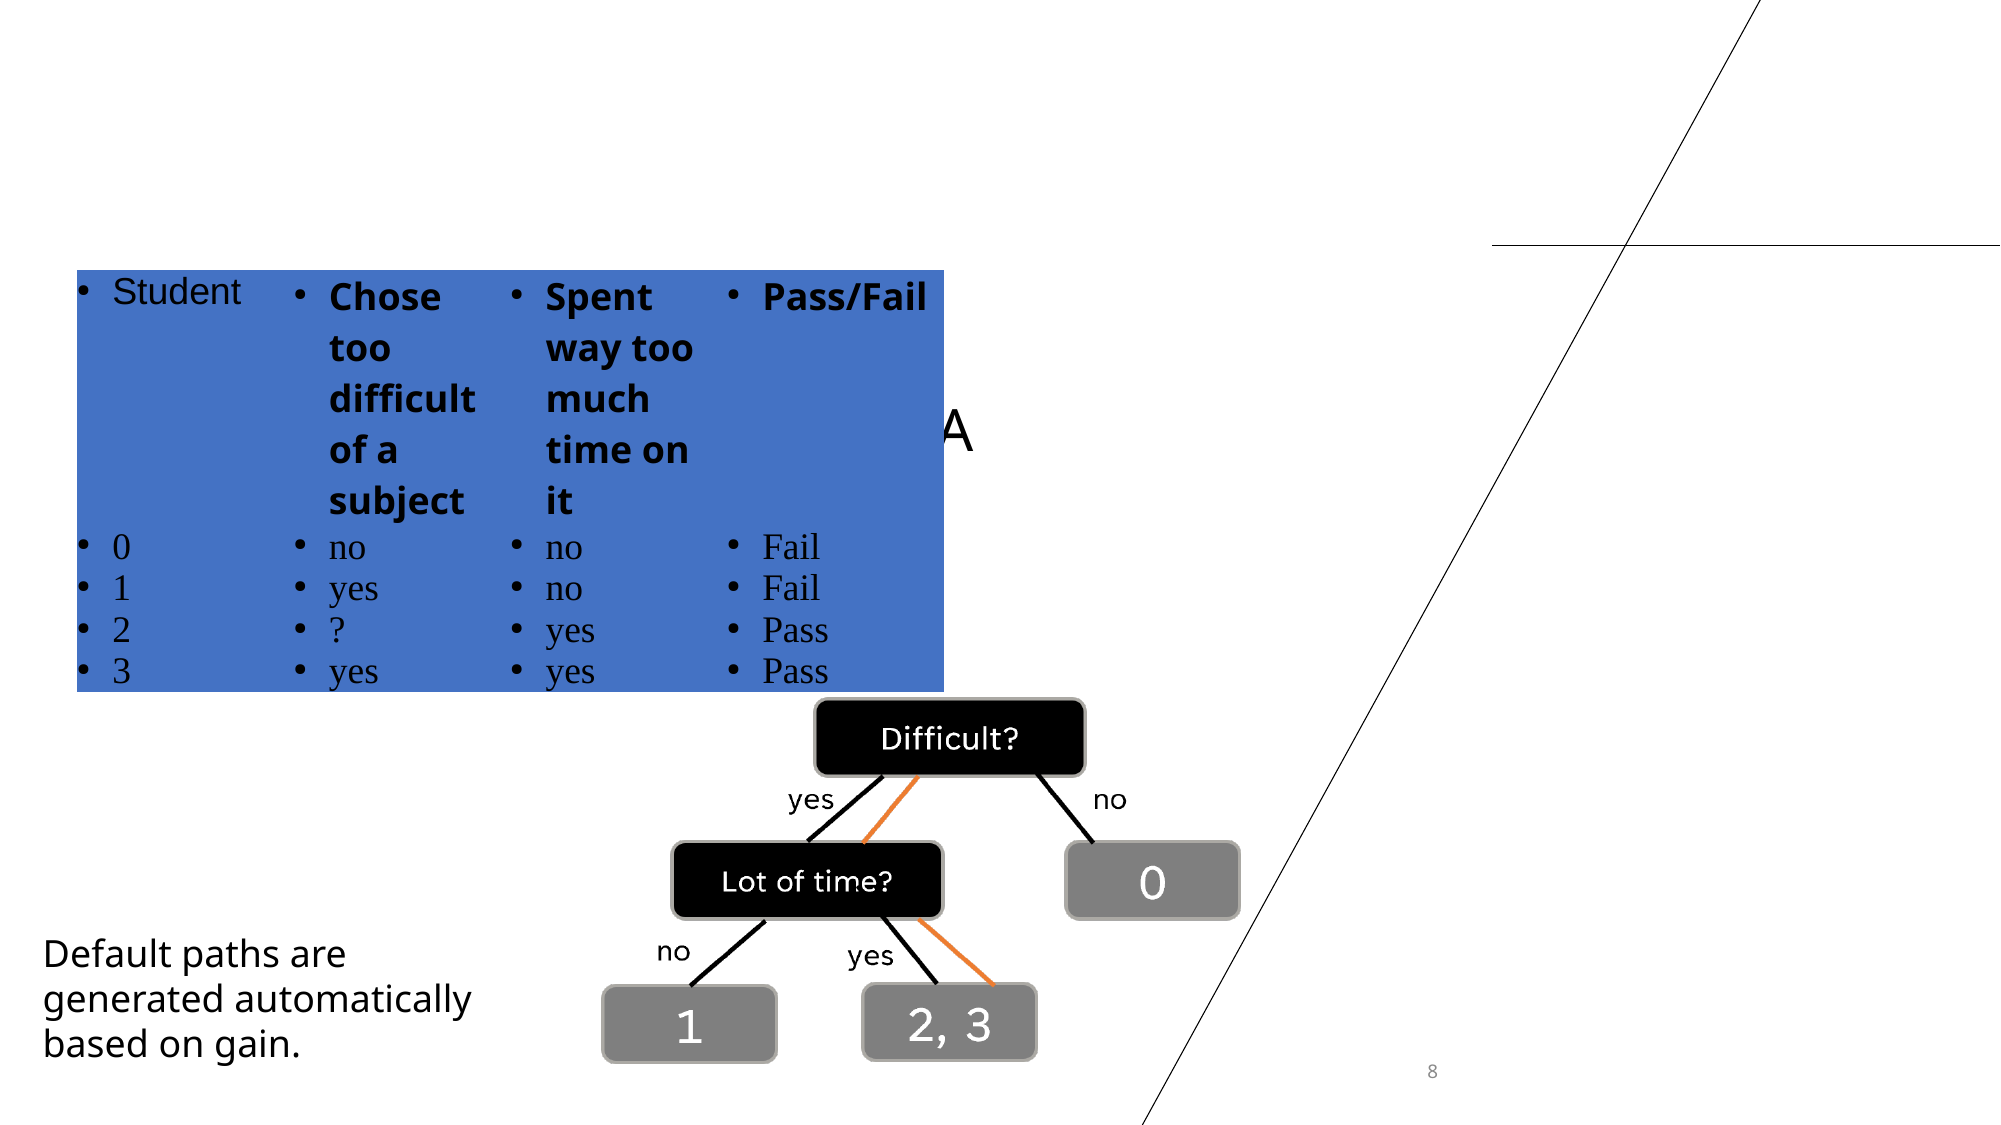

| Student | Chose too difficult of a subject | Spent way too much time on it | Pass/Fail |
| --- | --- | --- | --- |
| 0 | no | no | Fail |
| 1 | yes | no | Fail |
| 2 | ? | yes | Pass |
| 3 | yes | yes | Pass |
# Handling sparse data
Default paths are generated automatically based on gain.